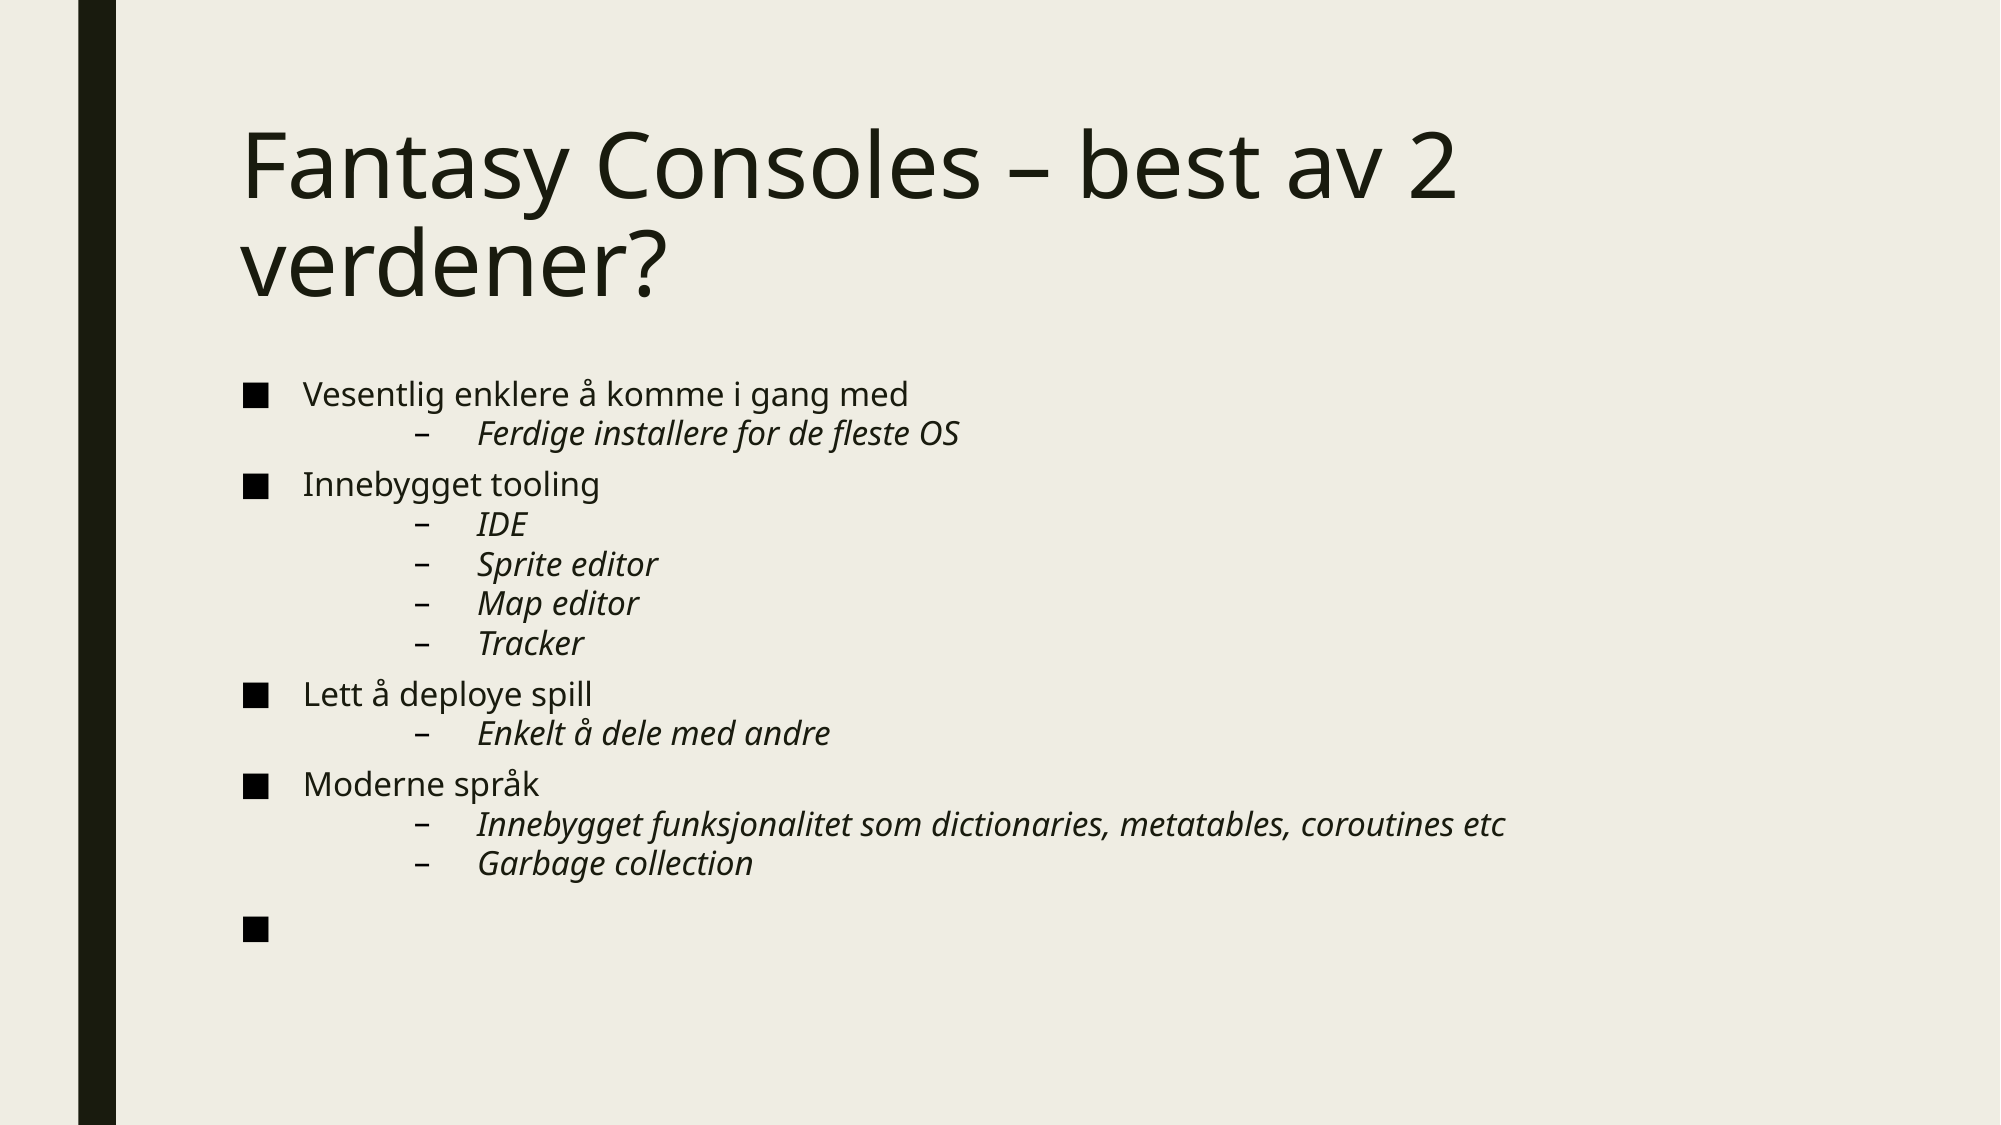

# Fantasy Consoles – best av 2 verdener?
Vesentlig enklere å komme i gang med
Ferdige installere for de fleste OS
Innebygget tooling
IDE
Sprite editor
Map editor
Tracker
Lett å deploye spill
Enkelt å dele med andre
Moderne språk
Innebygget funksjonalitet som dictionaries, metatables, coroutines etc
Garbage collection